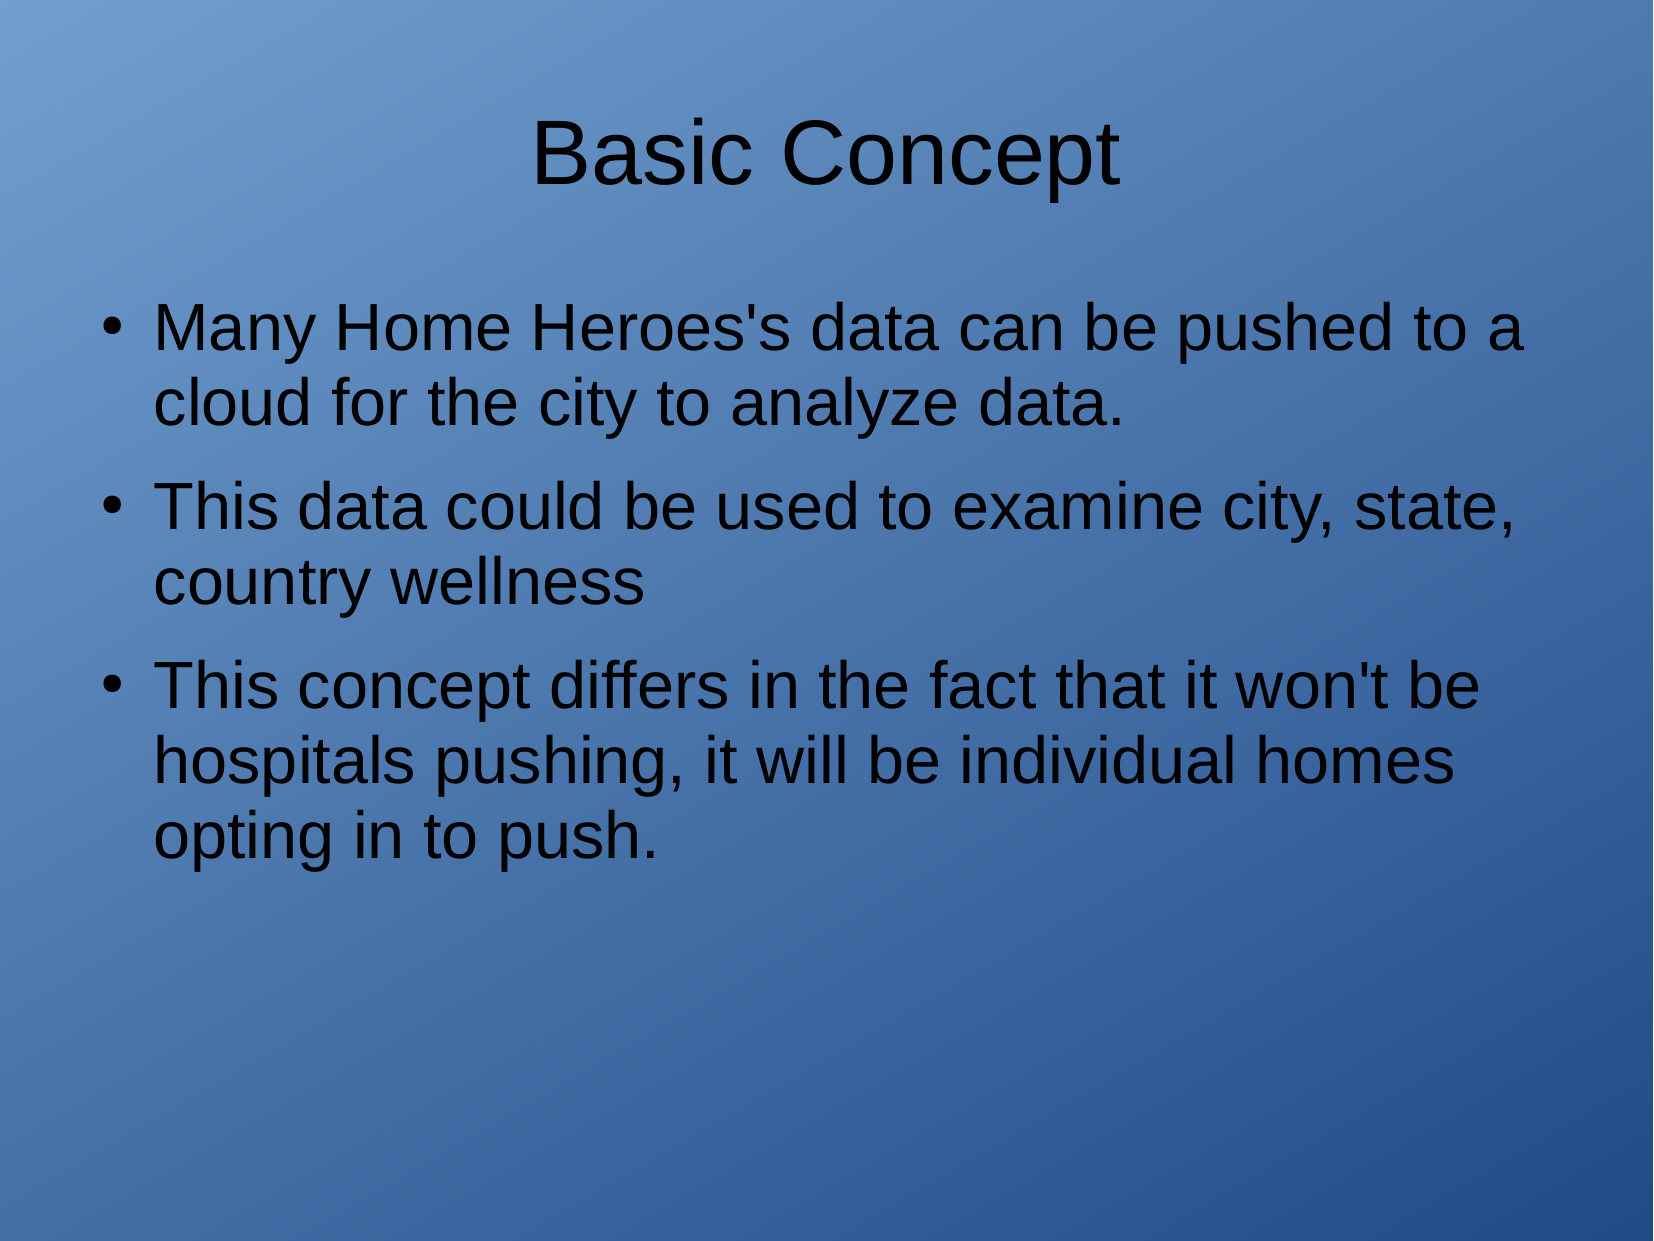

# Basic Concept
Many Home Heroes's data can be pushed to a cloud for the city to analyze data.
This data could be used to examine city, state, country wellness
This concept differs in the fact that it won't be hospitals pushing, it will be individual homes opting in to push.